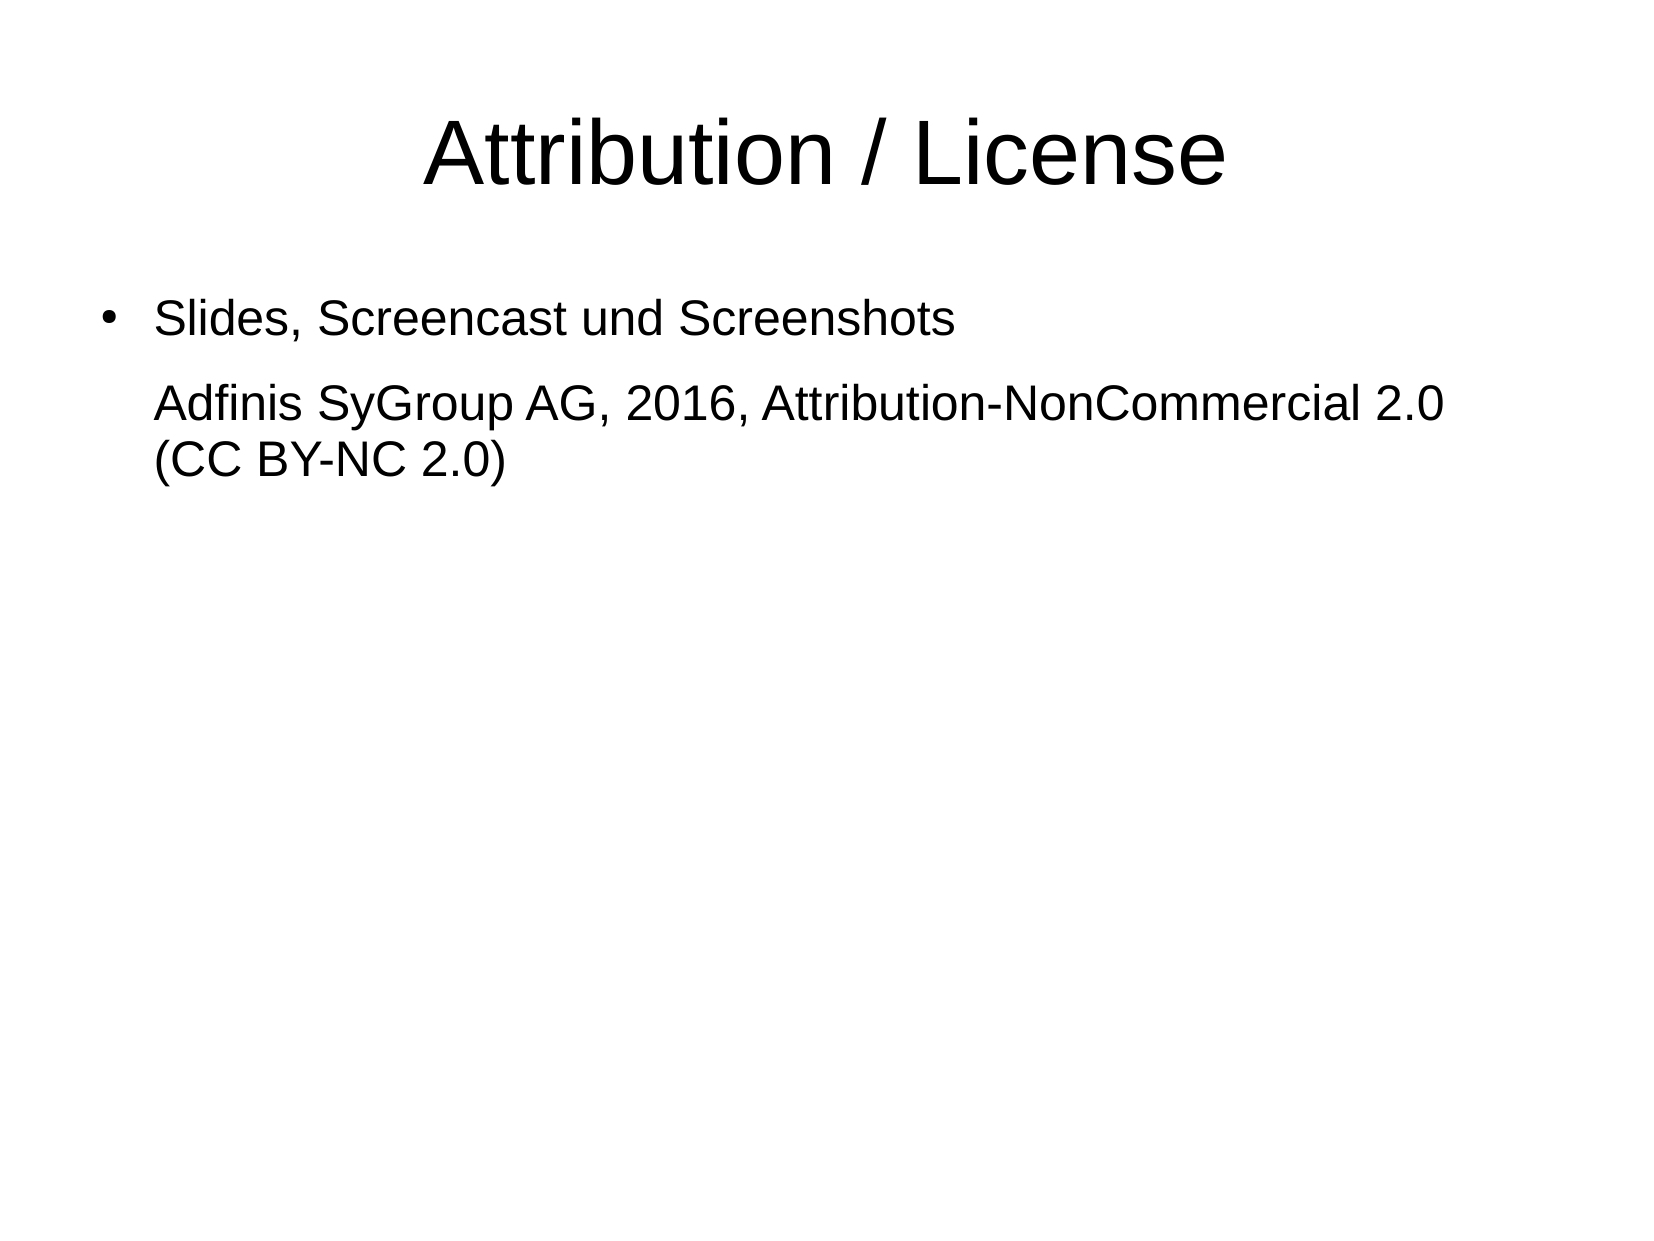

# Attribution / License
Slides, Screencast und Screenshots
Adfinis SyGroup AG, 2016, Attribution-NonCommercial 2.0
(CC BY-NC 2.0)